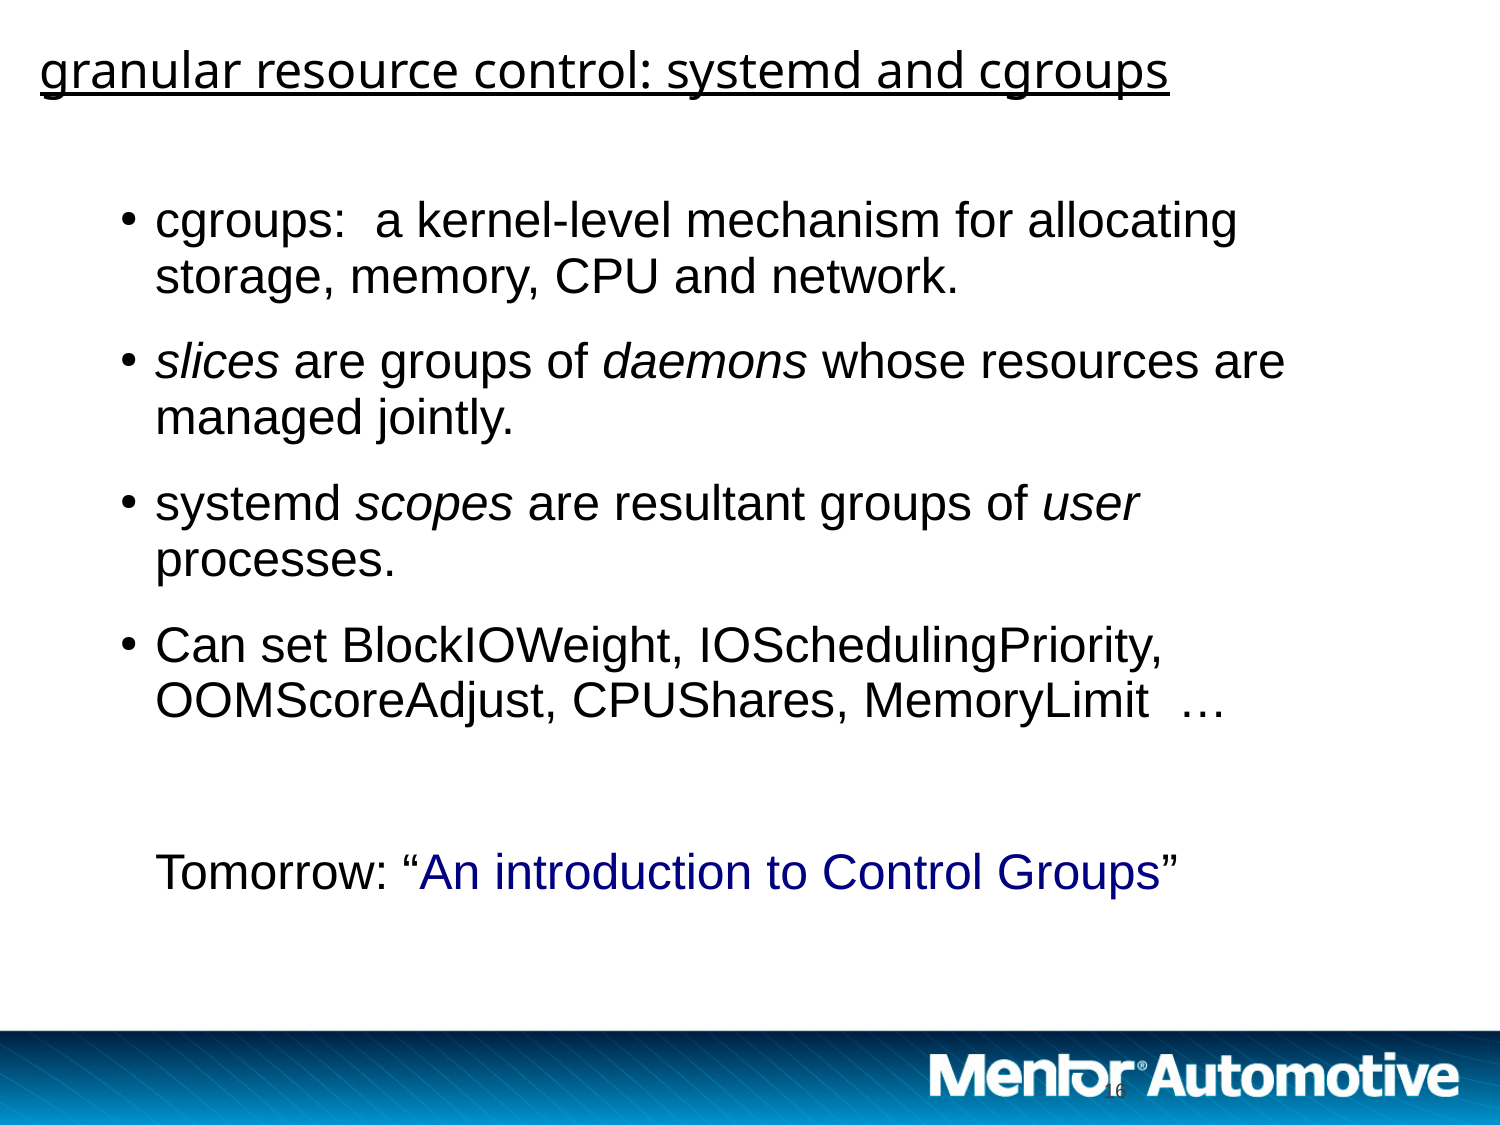

# granular resource control: systemd and cgroups
cgroups: a kernel-level mechanism for allocating storage, memory, CPU and network.
slices are groups of daemons whose resources are managed jointly.
systemd scopes are resultant groups of user processes.
Can set BlockIOWeight, IOSchedulingPriority, OOMScoreAdjust, CPUShares, MemoryLimit …
Tomorrow: “An introduction to Control Groups”